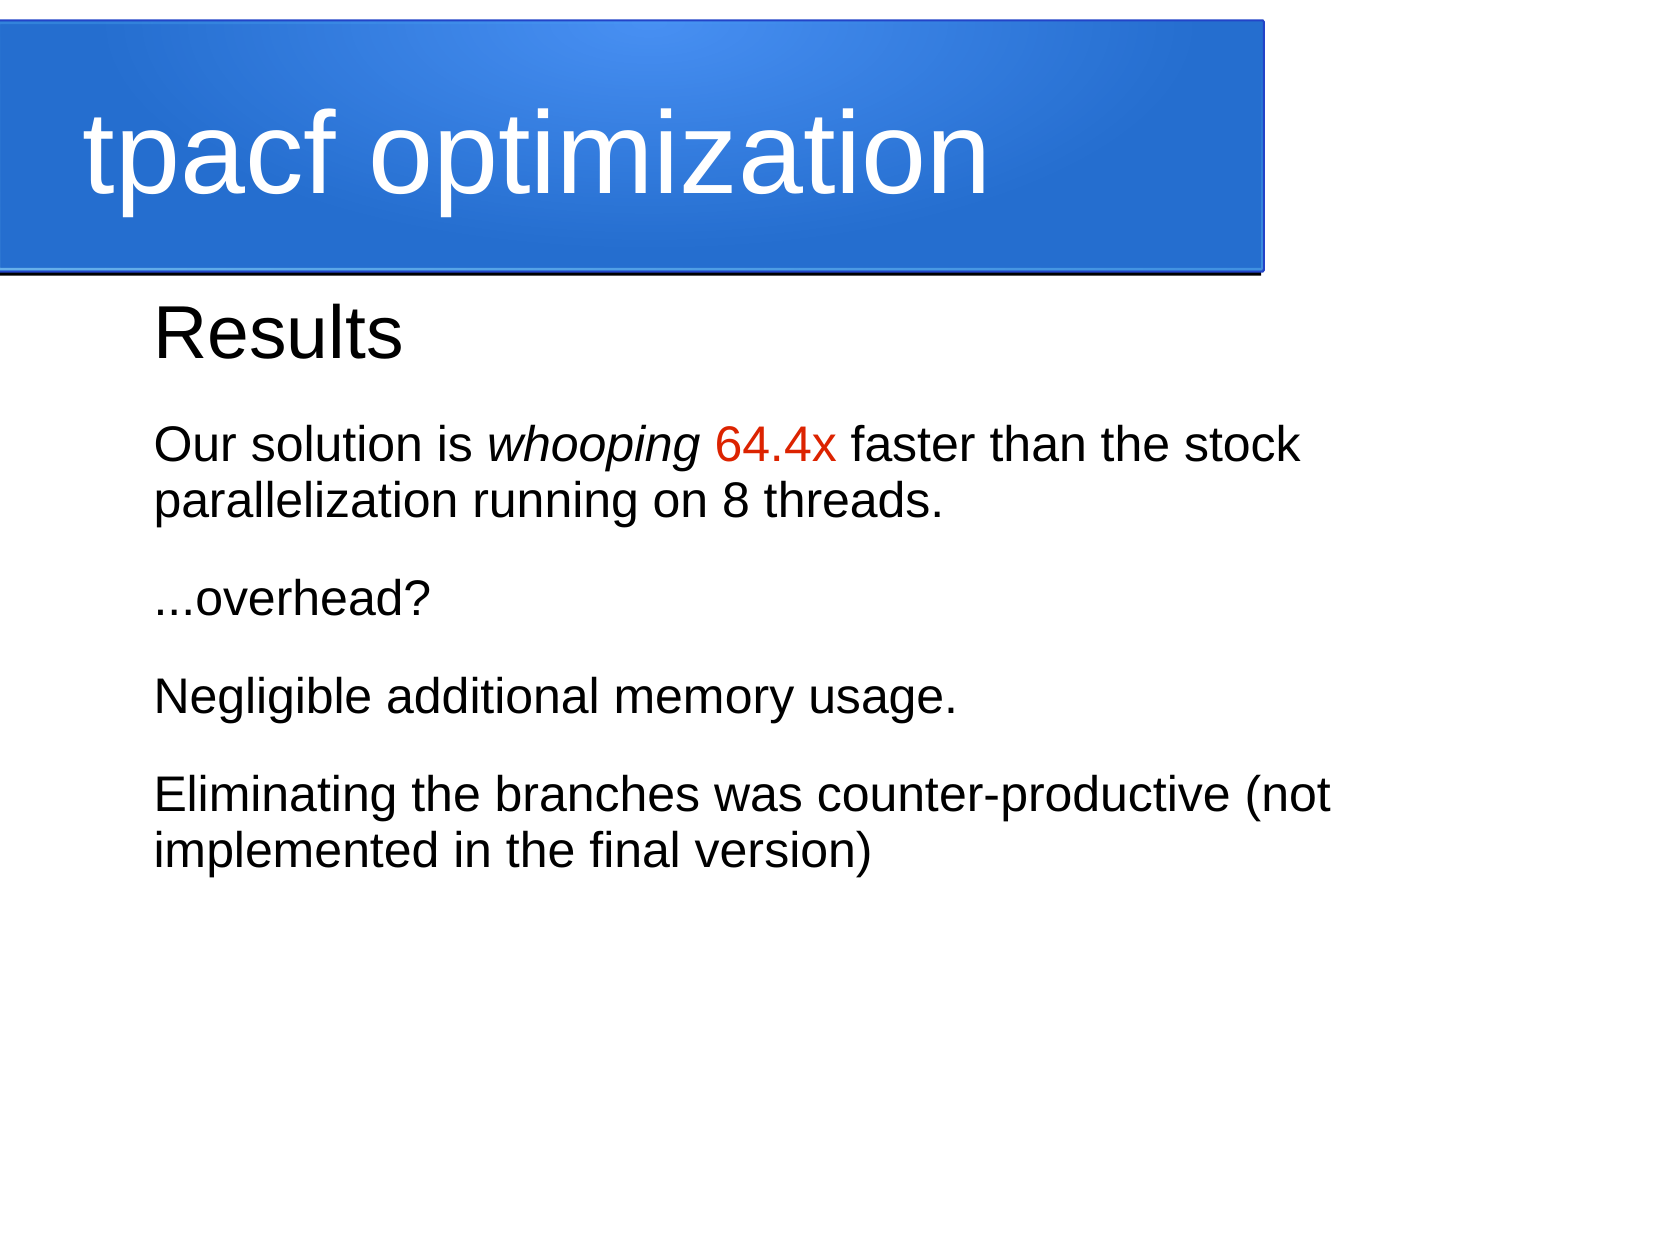

# tpacf optimization
Results
Our solution is whooping 64.4x faster than the stock parallelization running on 8 threads.
...overhead?
Negligible additional memory usage.
Eliminating the branches was counter-productive (not implemented in the final version)